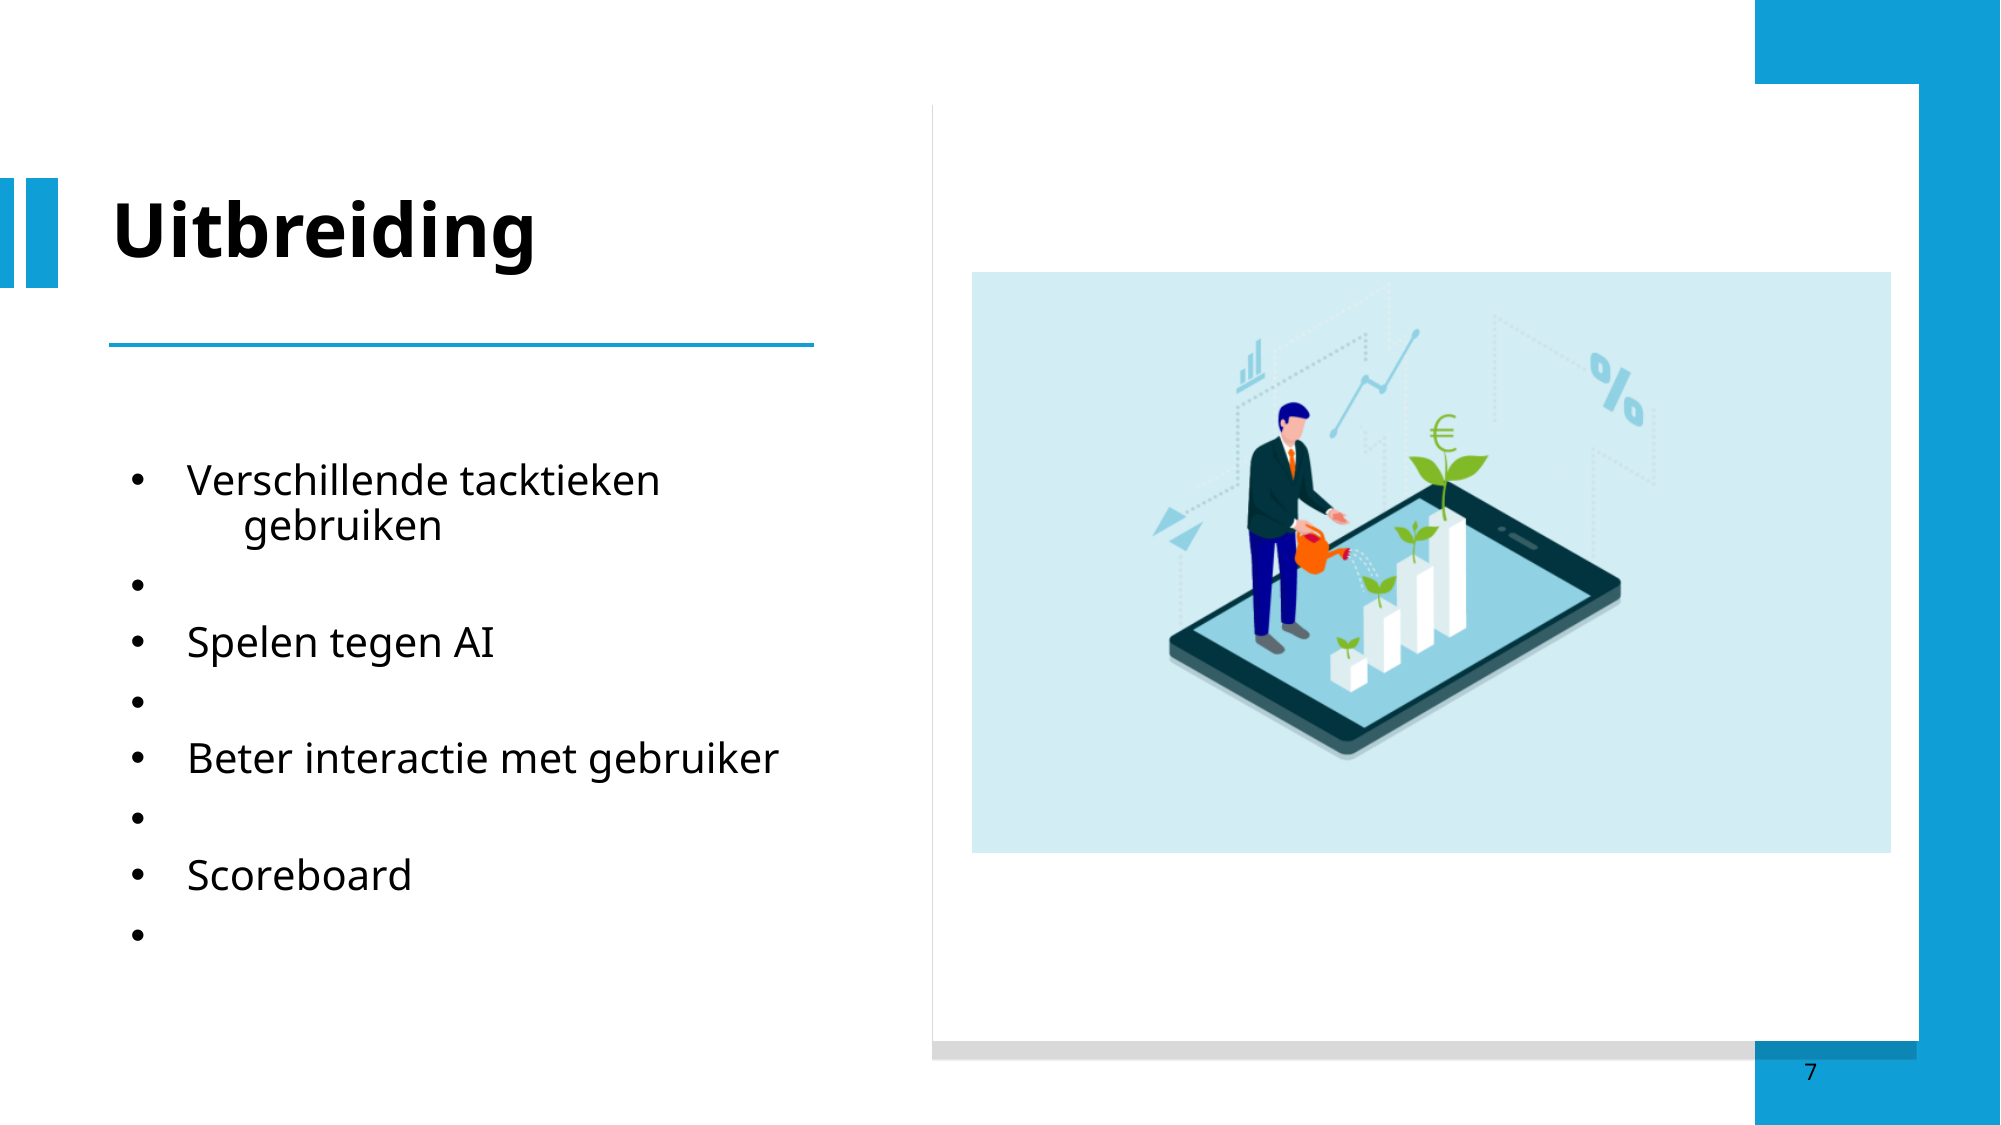

# Uitbreiding
Verschillende tacktieken gebruiken
Spelen tegen AI
Beter interactie met gebruiker
Scoreboard